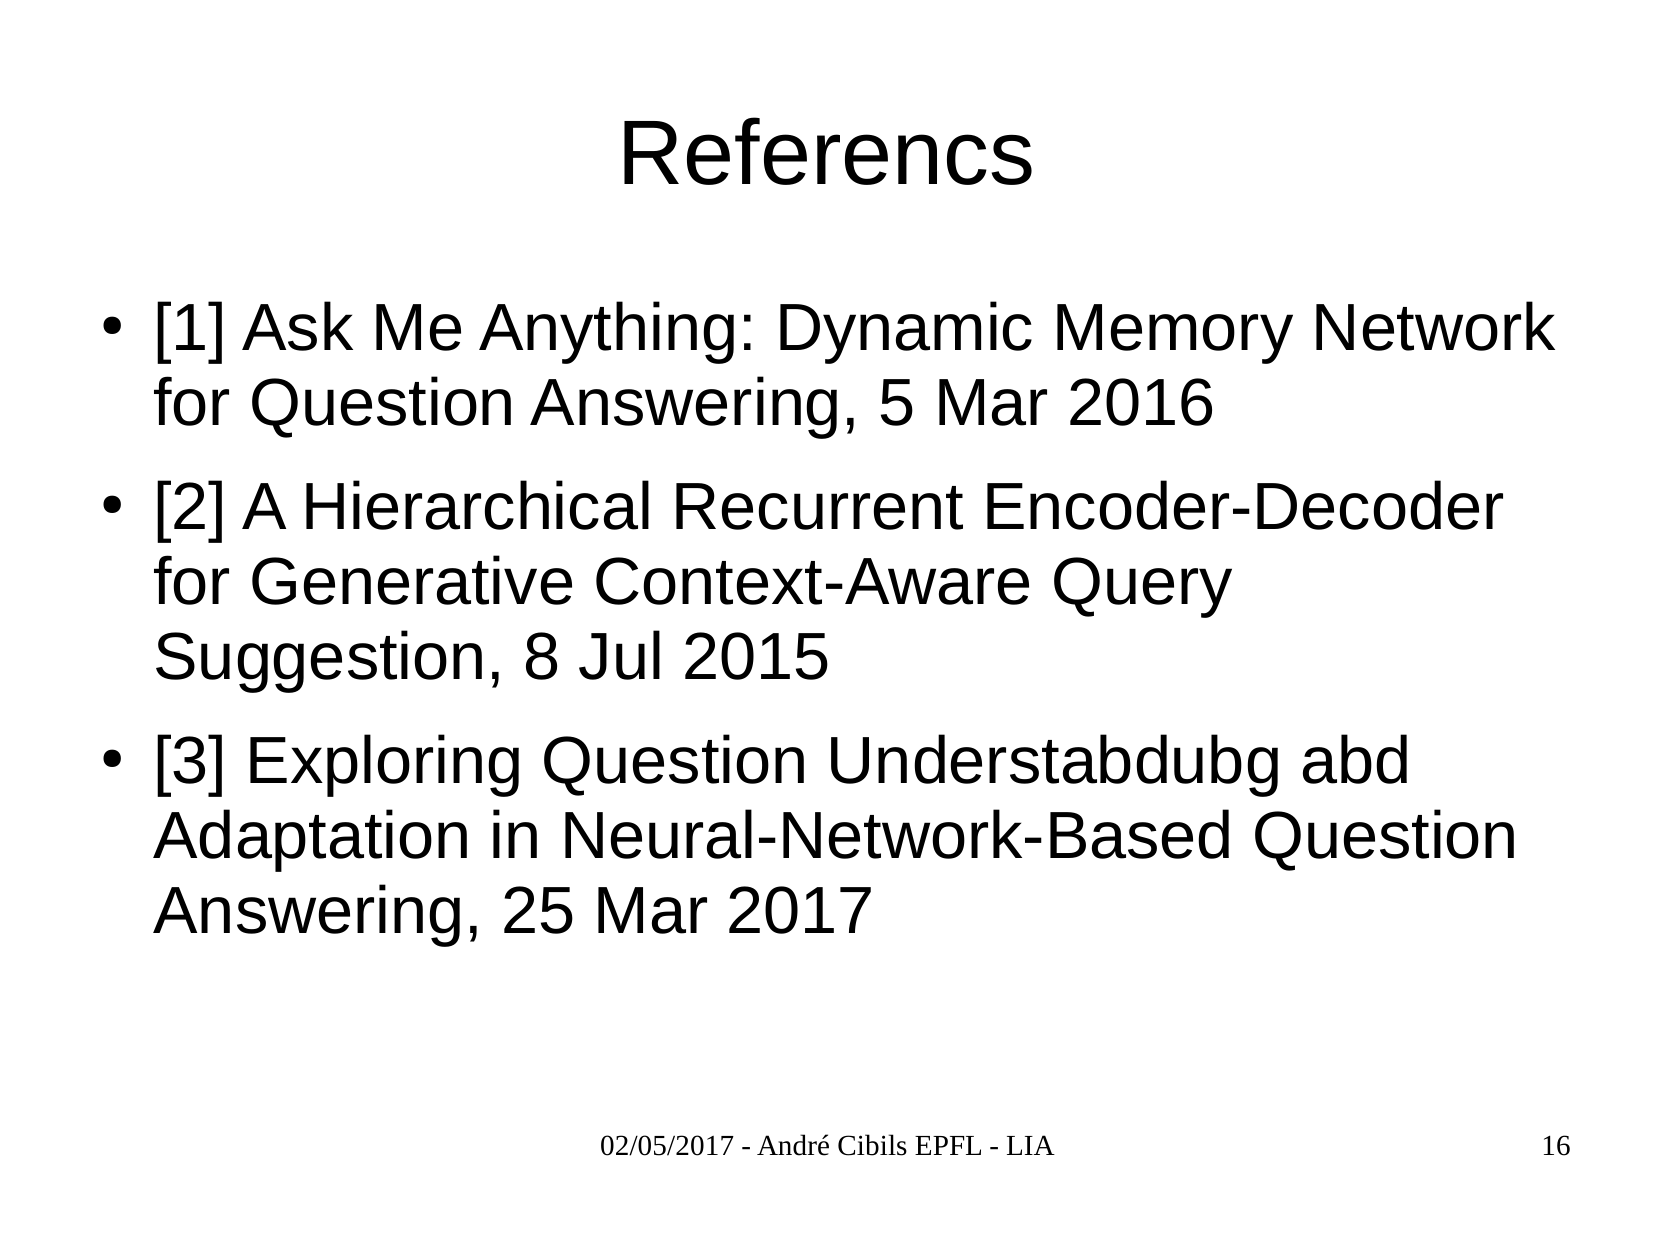

# Referencs
[1] Ask Me Anything: Dynamic Memory Network for Question Answering, 5 Mar 2016
[2] A Hierarchical Recurrent Encoder-Decoder for Generative Context-Aware Query Suggestion, 8 Jul 2015
[3] Exploring Question Understabdubg abd Adaptation in Neural-Network-Based Question Answering, 25 Mar 2017
02/05/2017 - André Cibils EPFL - LIA
16